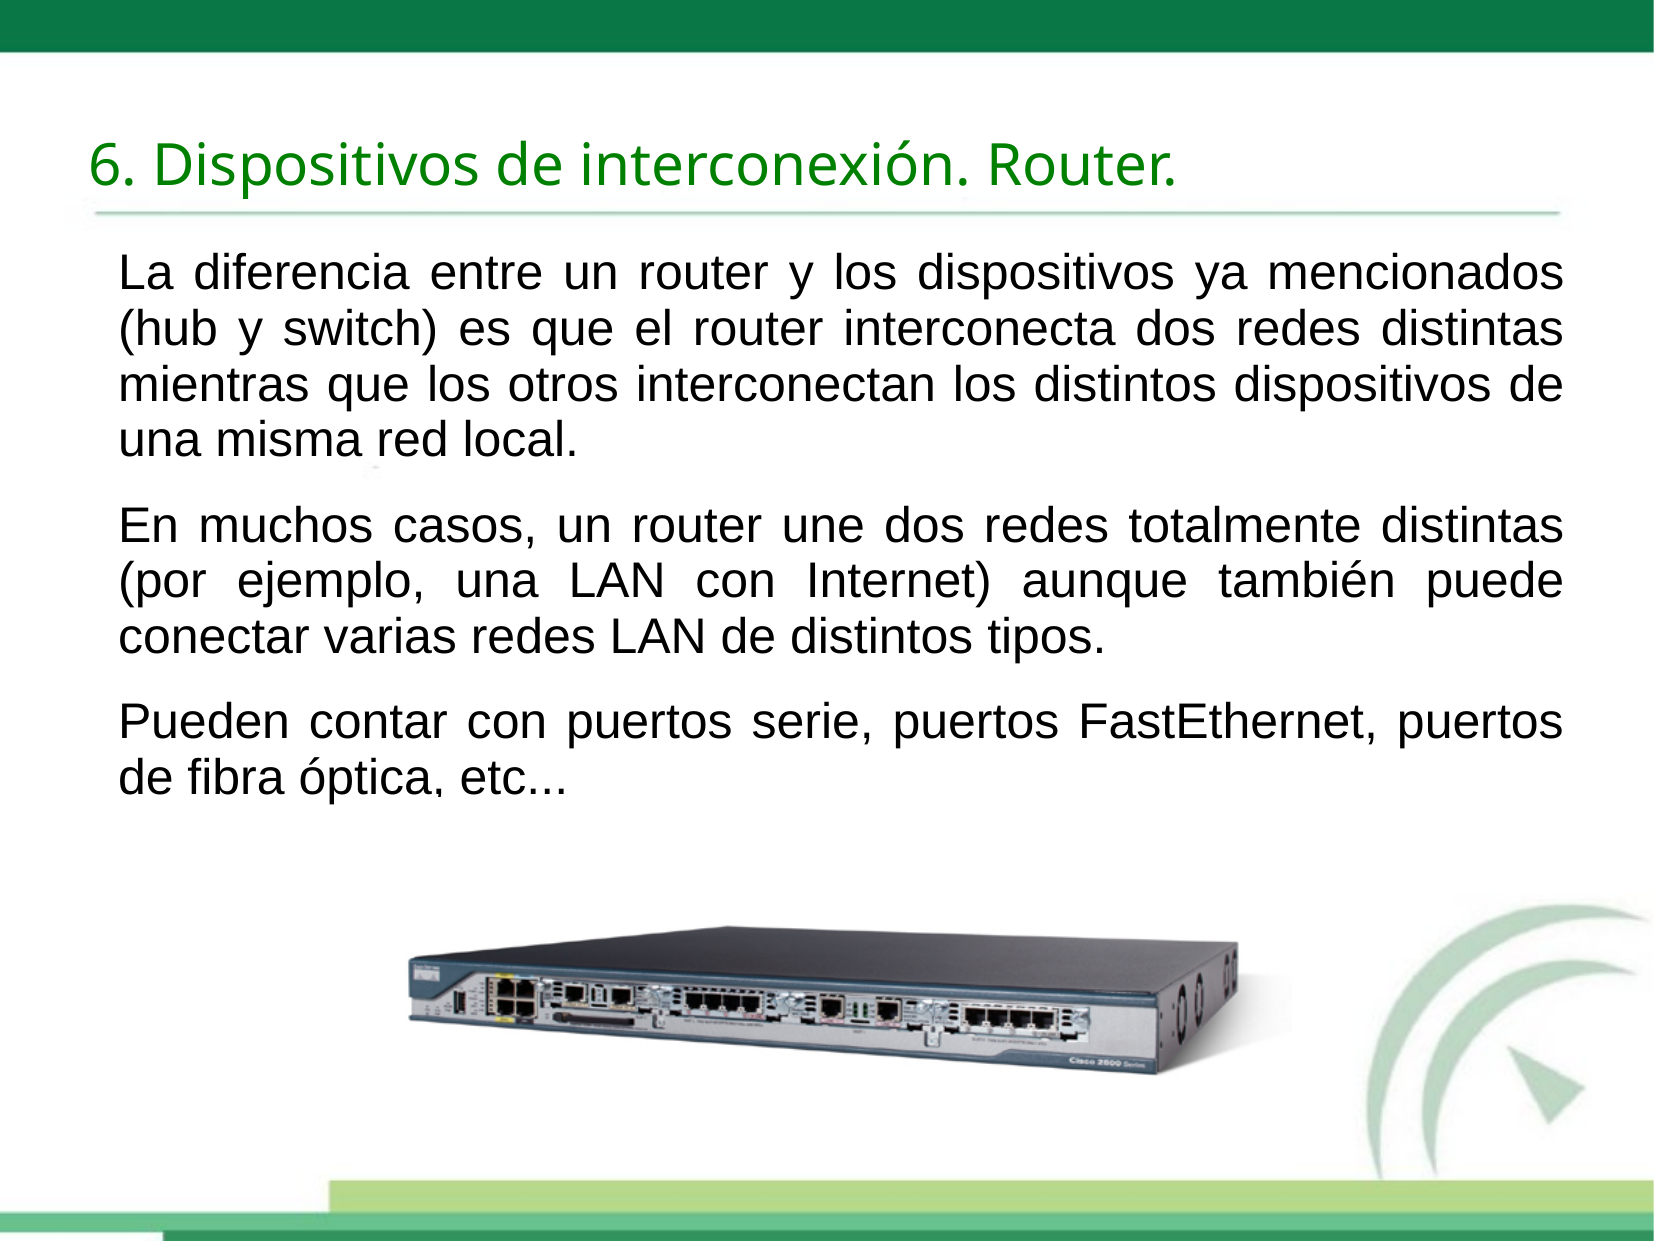

# 6. Dispositivos de interconexión. Router.
La diferencia entre un router y los dispositivos ya mencionados (hub y switch) es que el router interconecta dos redes distintas mientras que los otros interconectan los distintos dispositivos de una misma red local.
En muchos casos, un router une dos redes totalmente distintas (por ejemplo, una LAN con Internet) aunque también puede conectar varias redes LAN de distintos tipos.
Pueden contar con puertos serie, puertos FastEthernet, puertos de fibra óptica, etc...